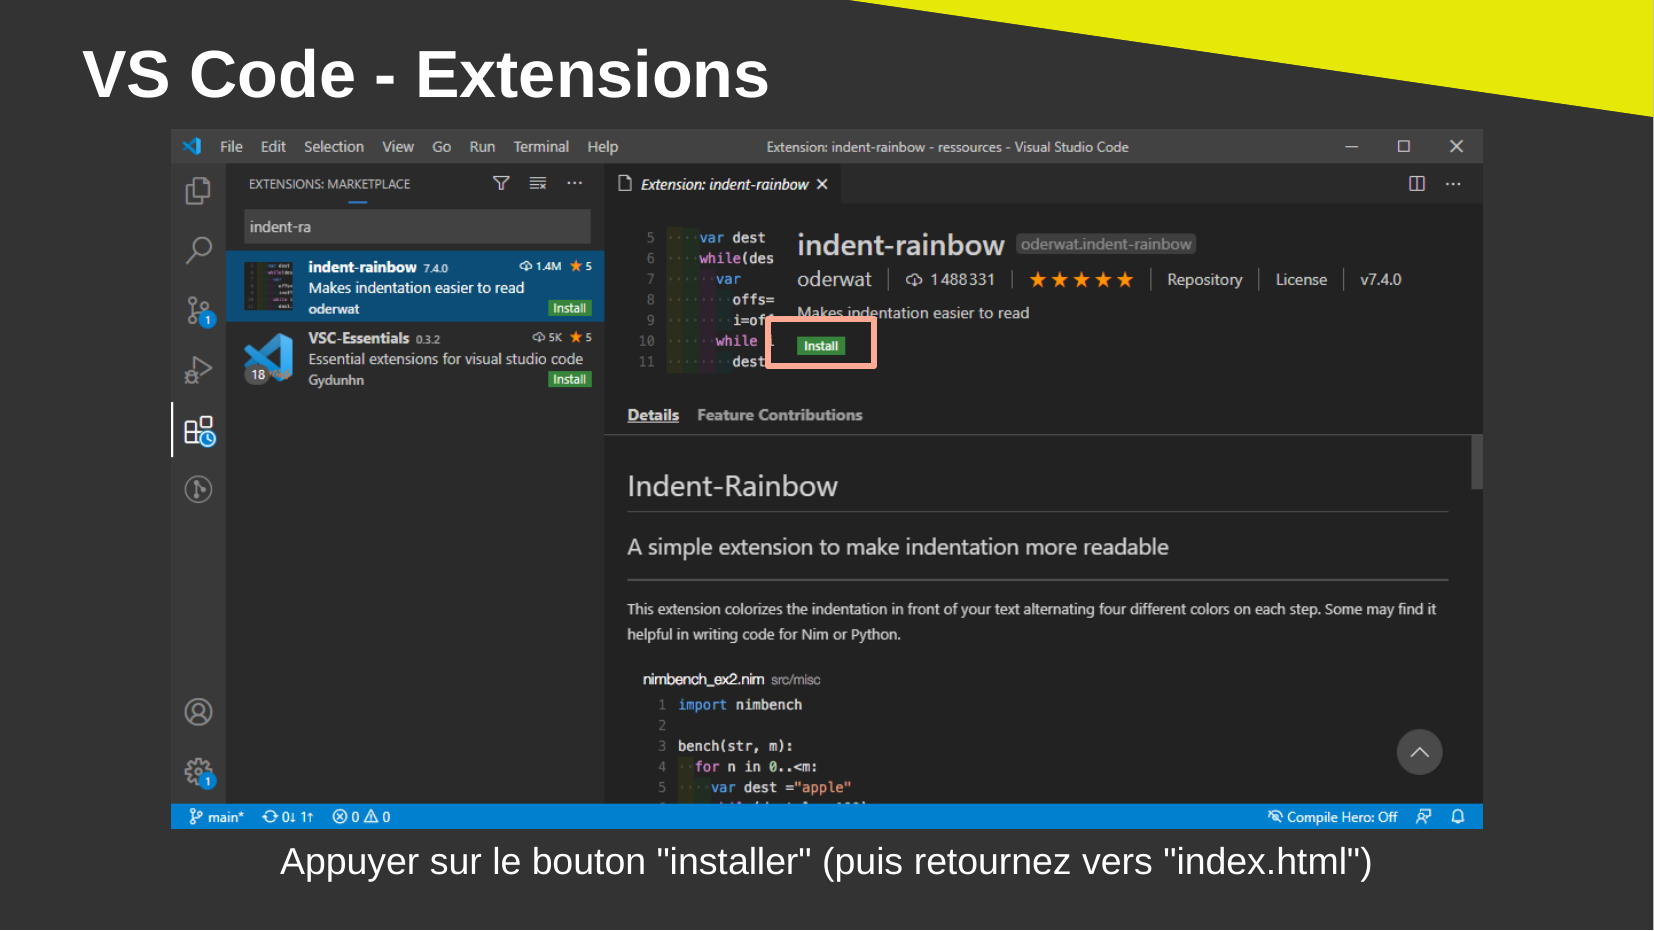

# VS Code - Extensions
Appuyer sur le bouton "installer" (puis retournez vers "index.html")